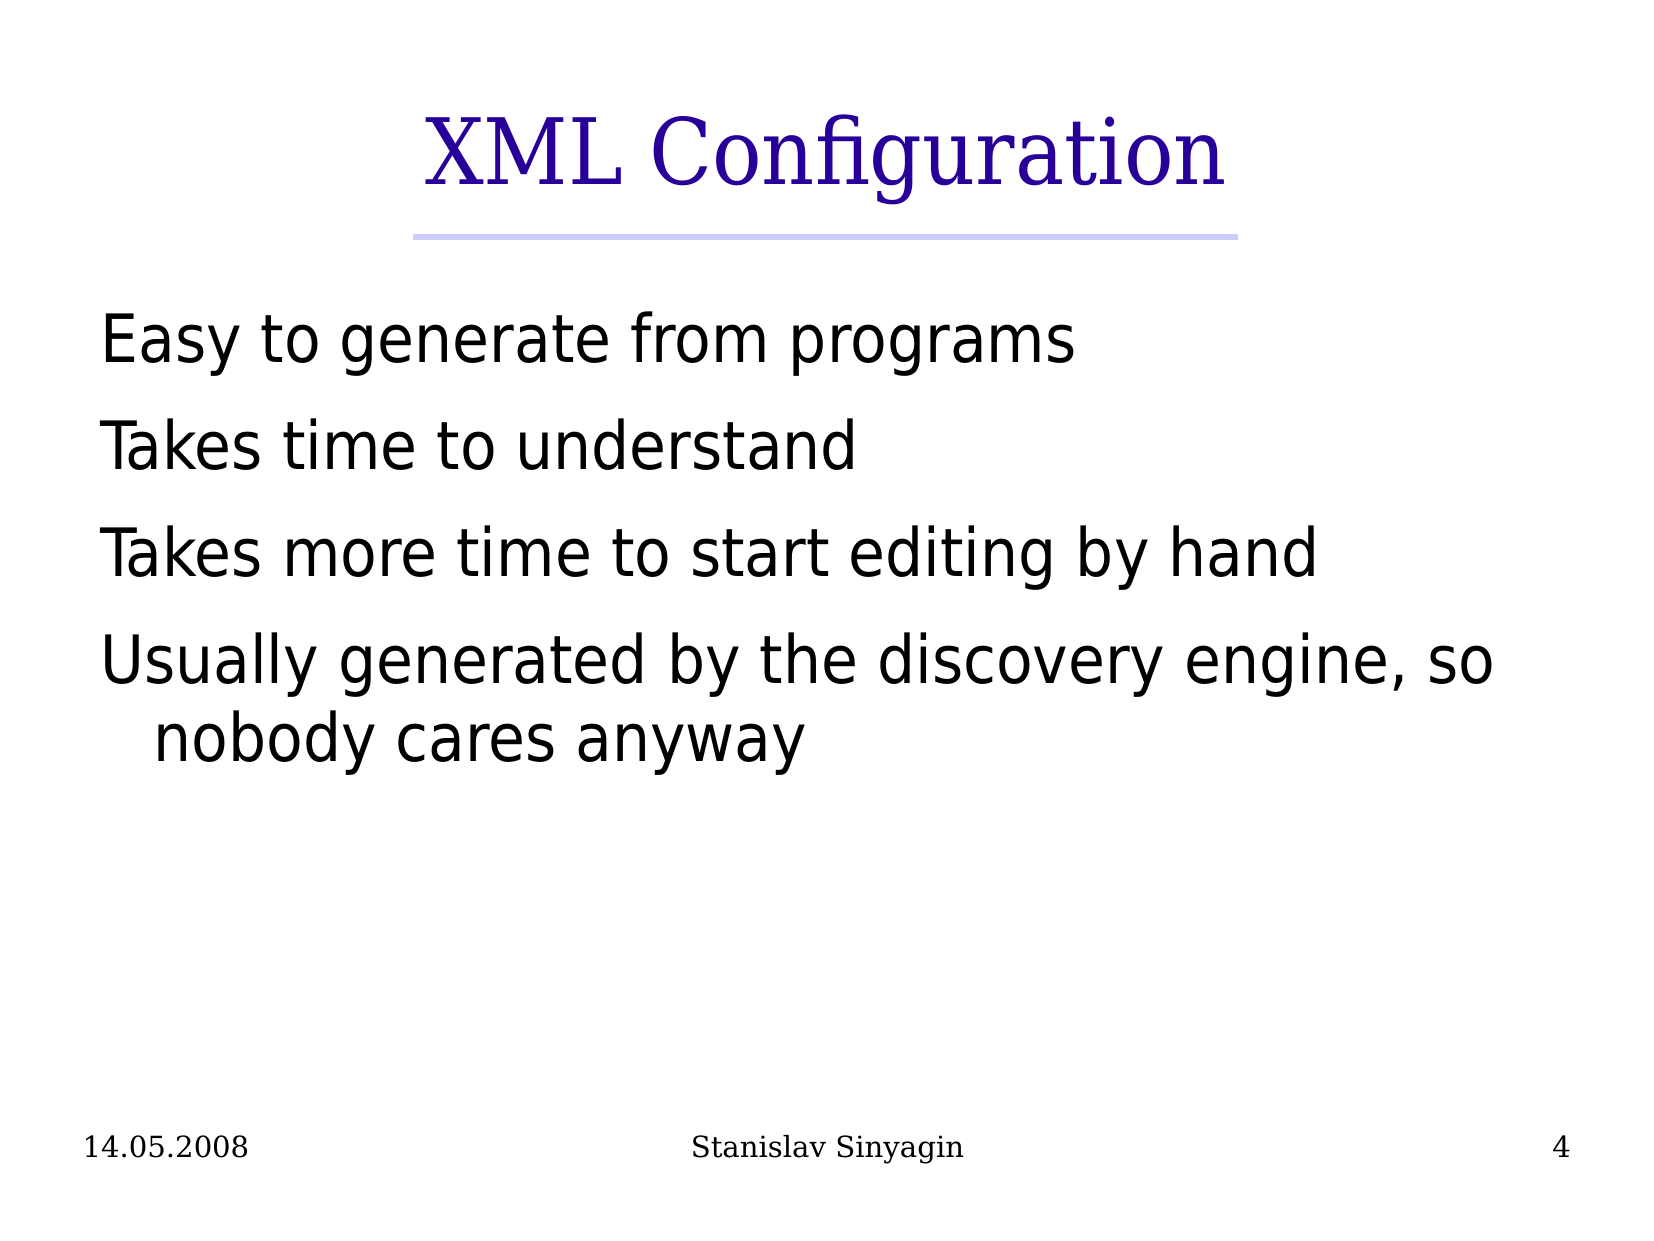

# XML Configuration
Easy to generate from programs
Takes time to understand
Takes more time to start editing by hand
Usually generated by the discovery engine, so nobody cares anyway
14.05.2008
Stanislav Sinyagin
4